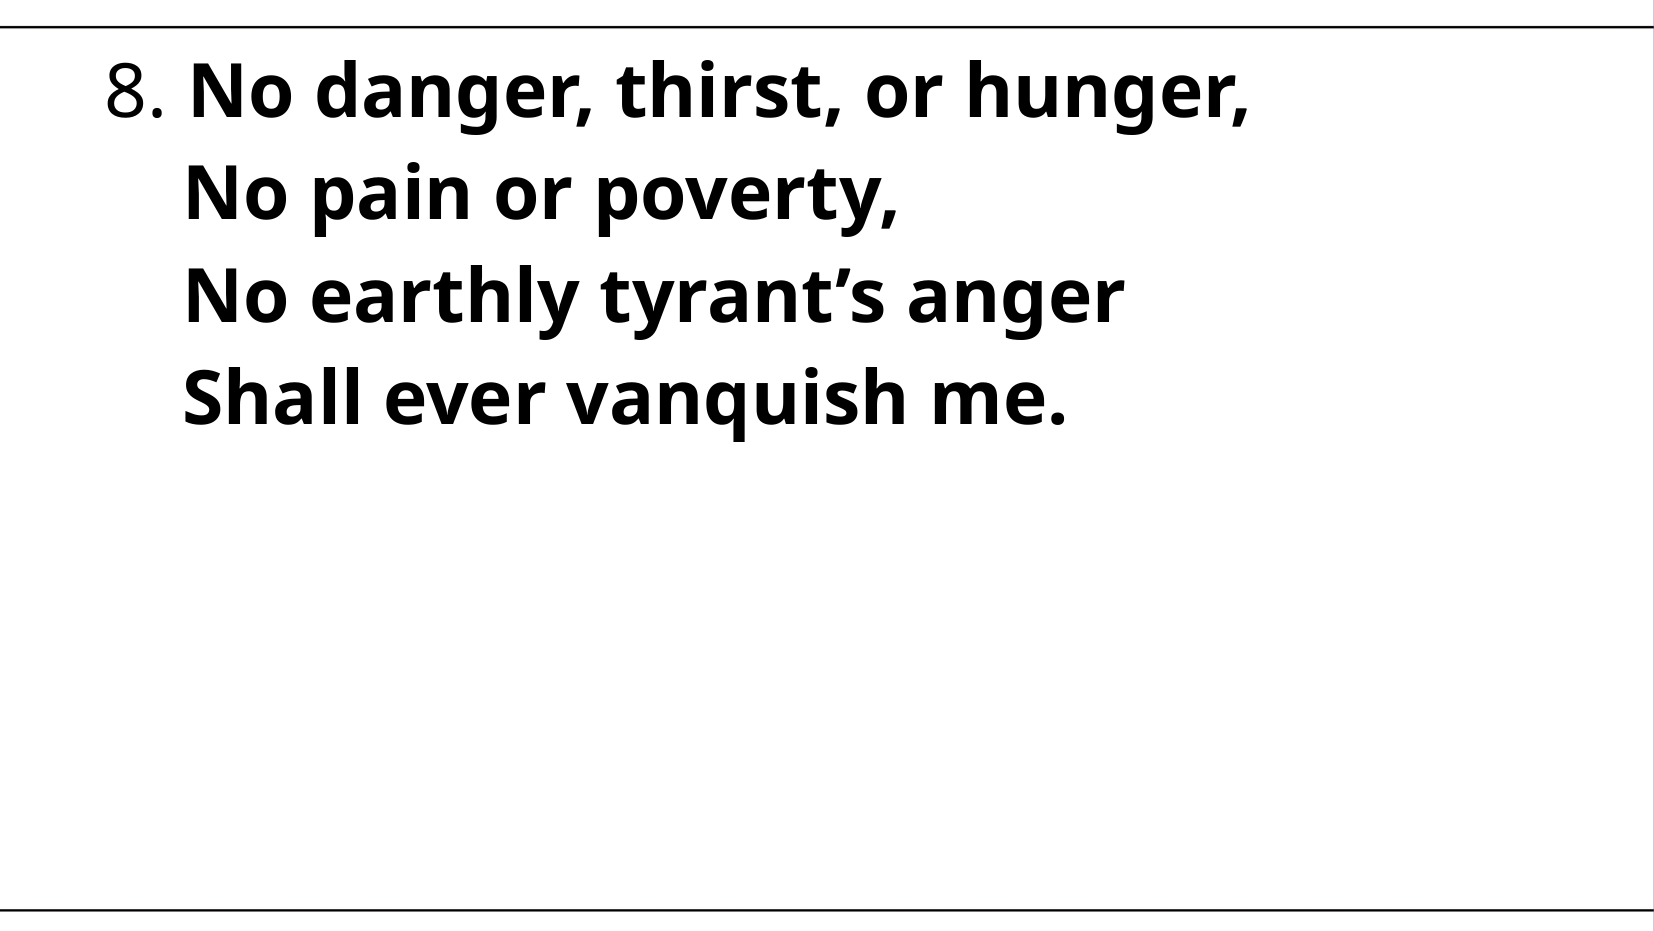

8. No danger, thirst, or hunger,
 No pain or poverty,
 No earthly tyrant’s anger
 Shall ever vanquish me.